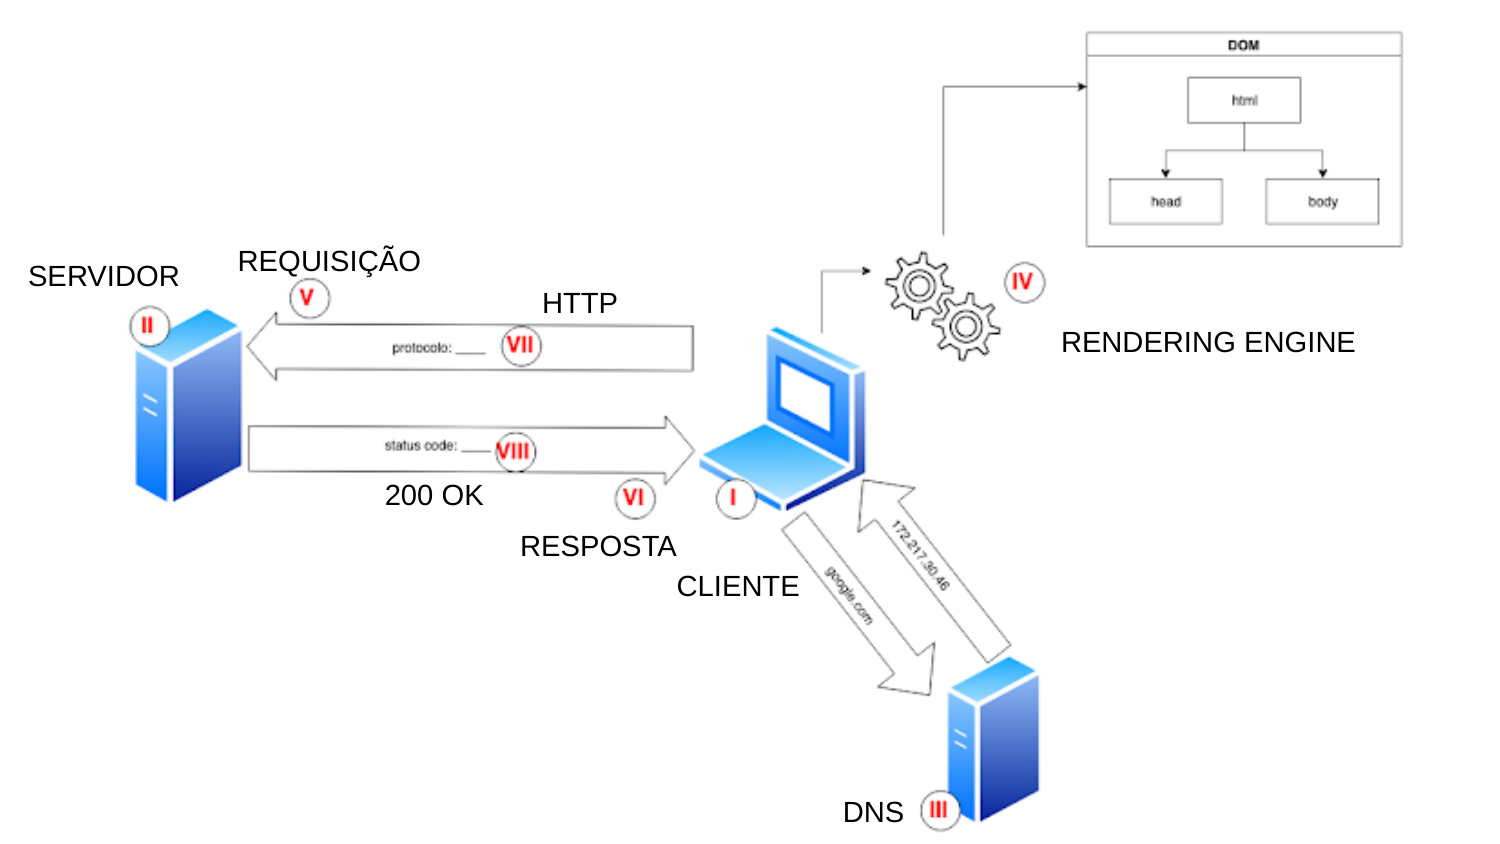

REQUISIÇÃO
SERVIDOR
HTTP
RENDERING ENGINE
200 OK
RESPOSTA
CLIENTE
DNS